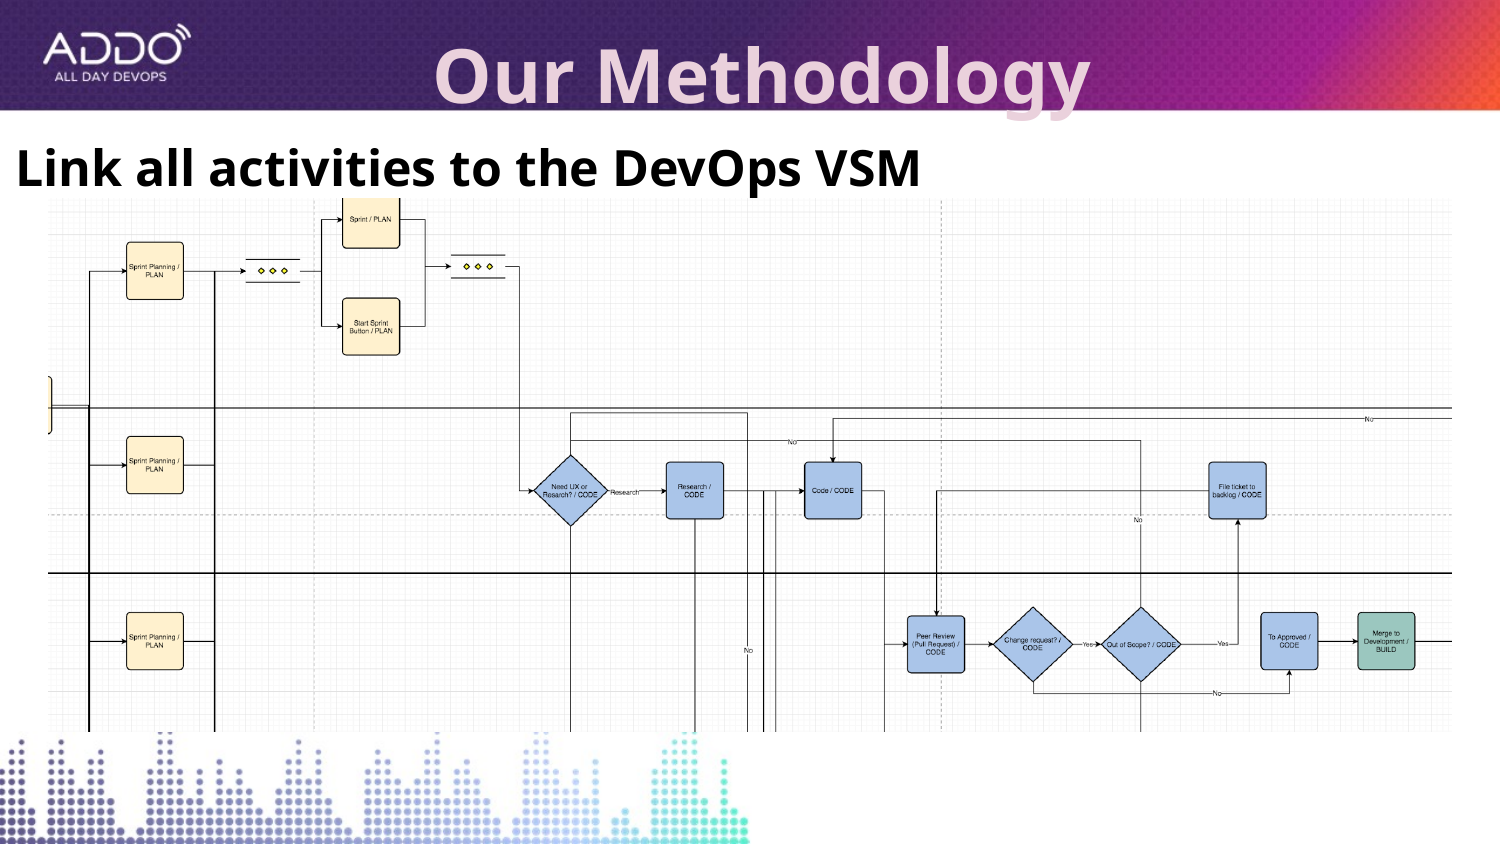

Our Methodology
Link all activities to the DevOps VSM